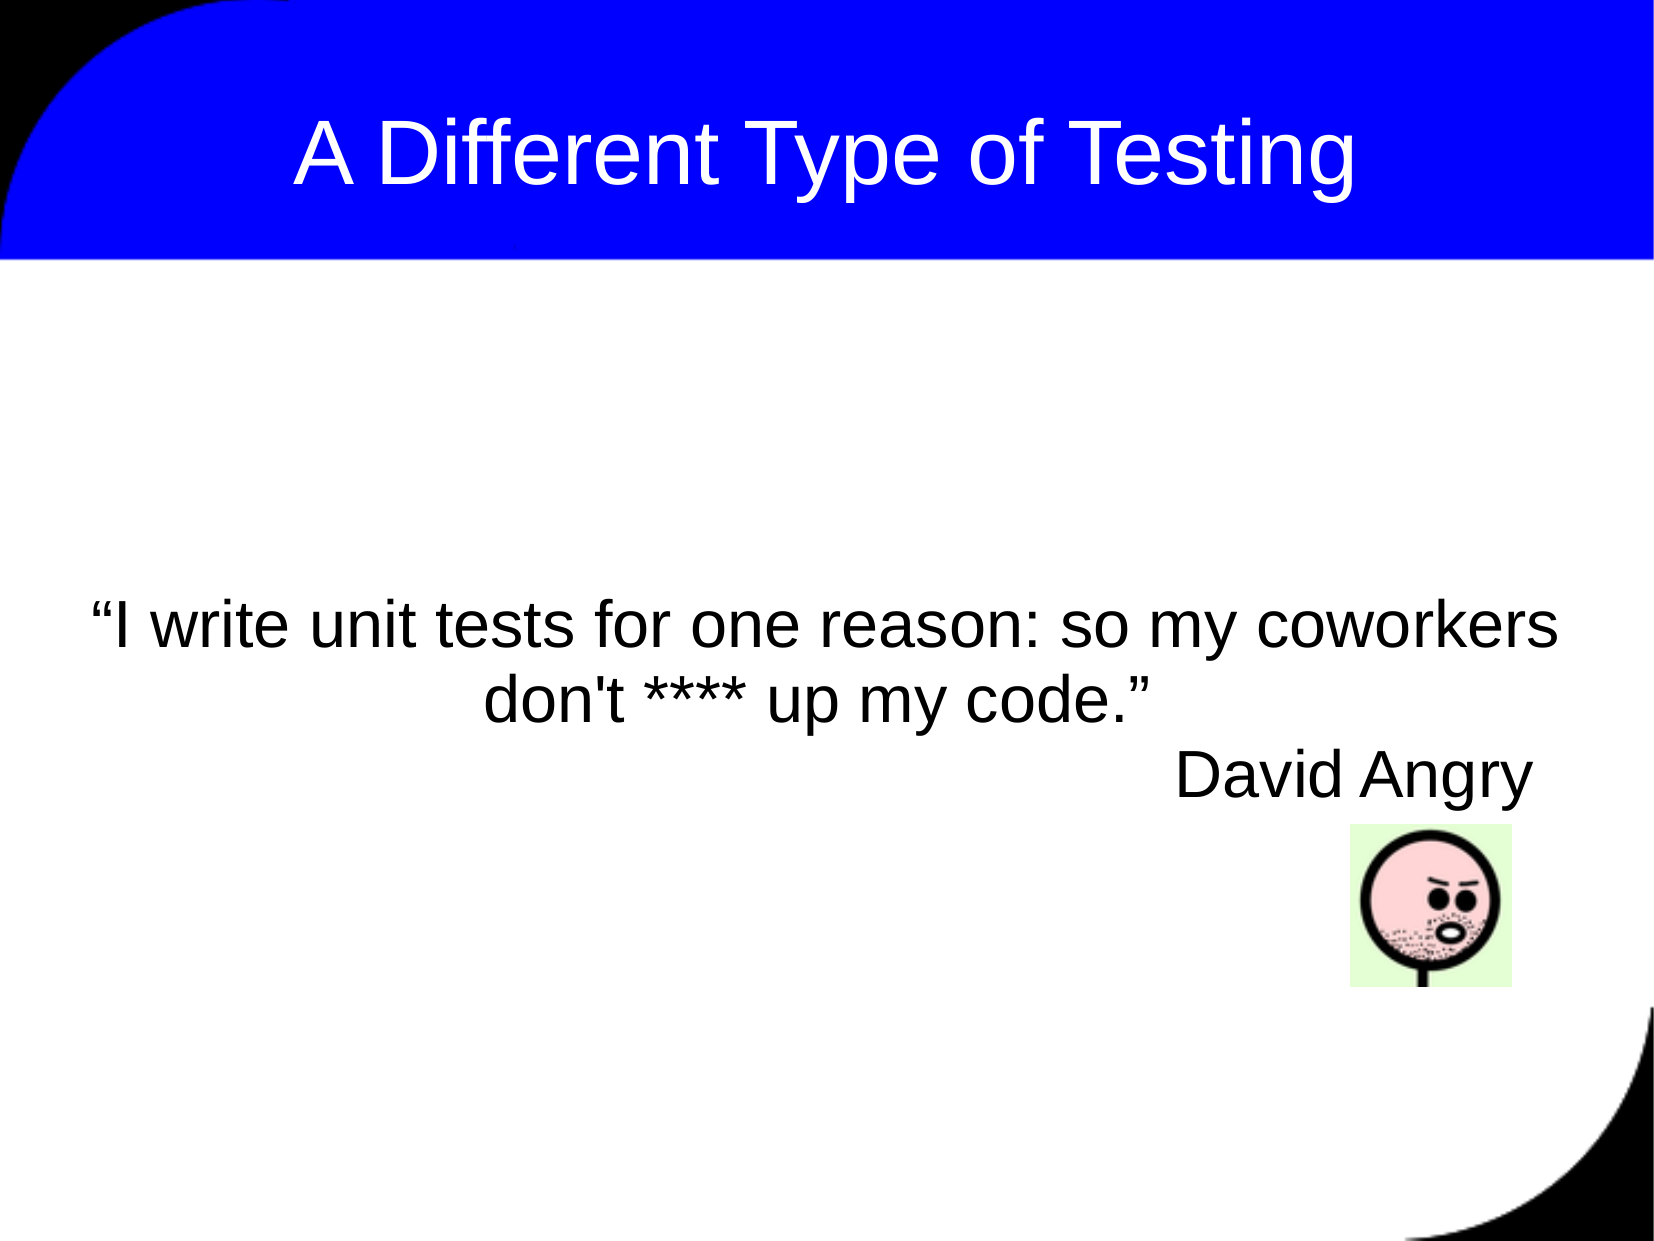

# A Different Type of Testing
“I write unit tests for one reason: so my coworkers don't **** up my code.”
David Angry